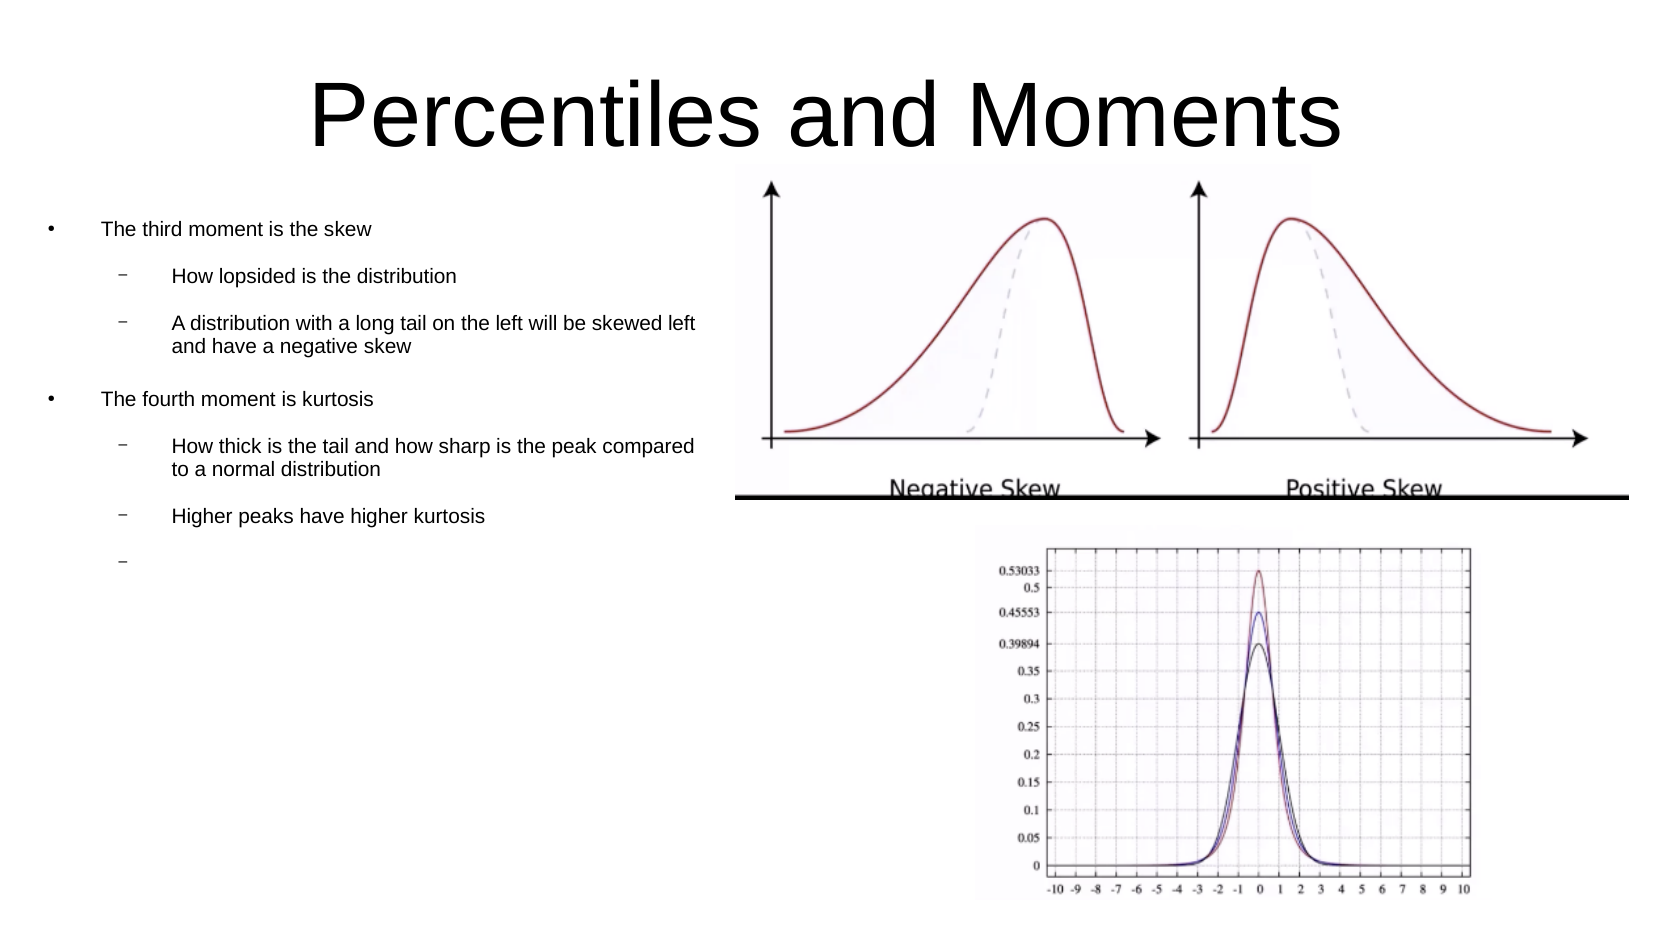

# Percentiles and Moments
The third moment is the skew
How lopsided is the distribution
A distribution with a long tail on the left will be skewed left
and have a negative skew
The fourth moment is kurtosis
How thick is the tail and how sharp is the peak compared
to a normal distribution
Higher peaks have higher kurtosis